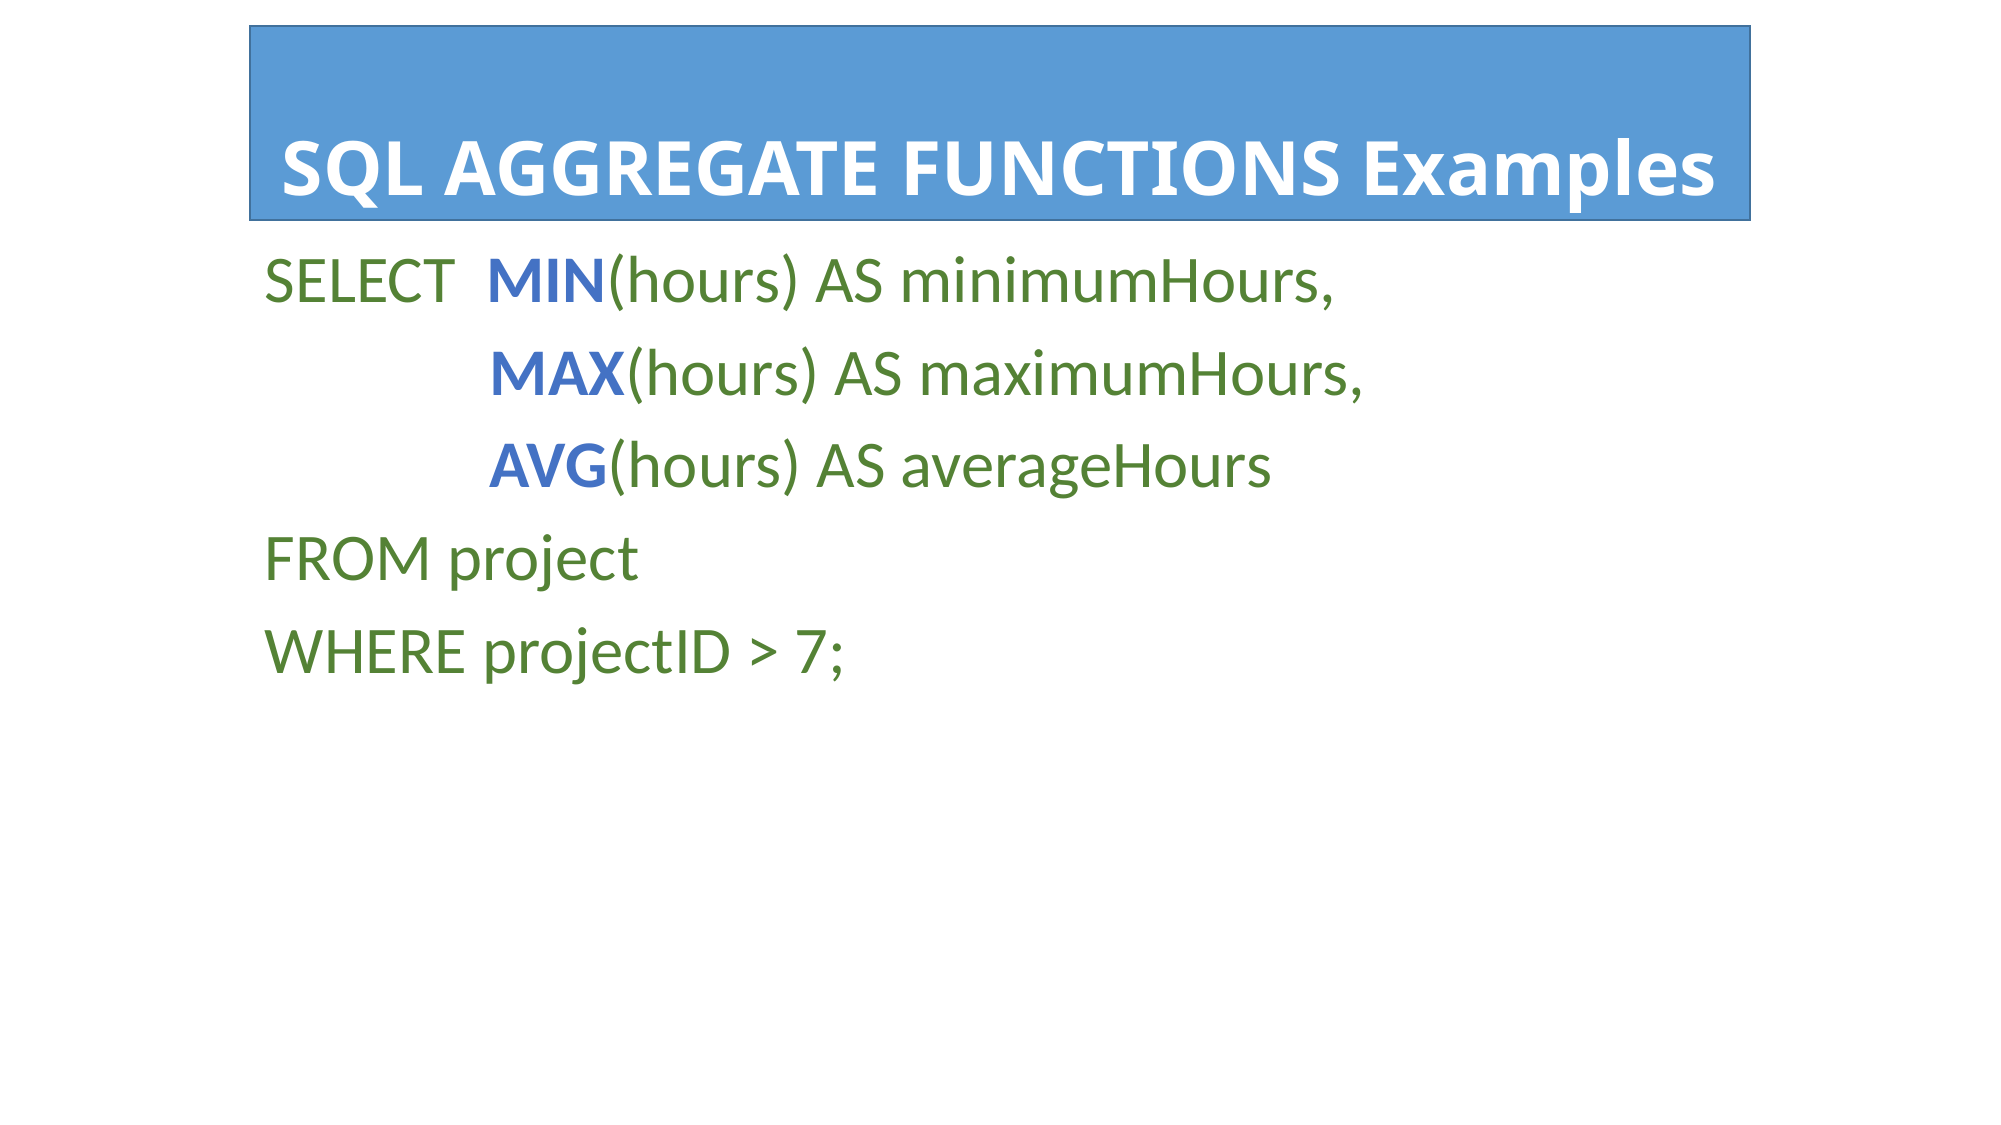

# SQL AGGREGATE FUNCTIONS Examples
SELECT MIN(hours) AS minimumHours,
 MAX(hours) AS maximumHours,
 AVG(hours) AS averageHours
FROM project
WHERE projectID > 7;